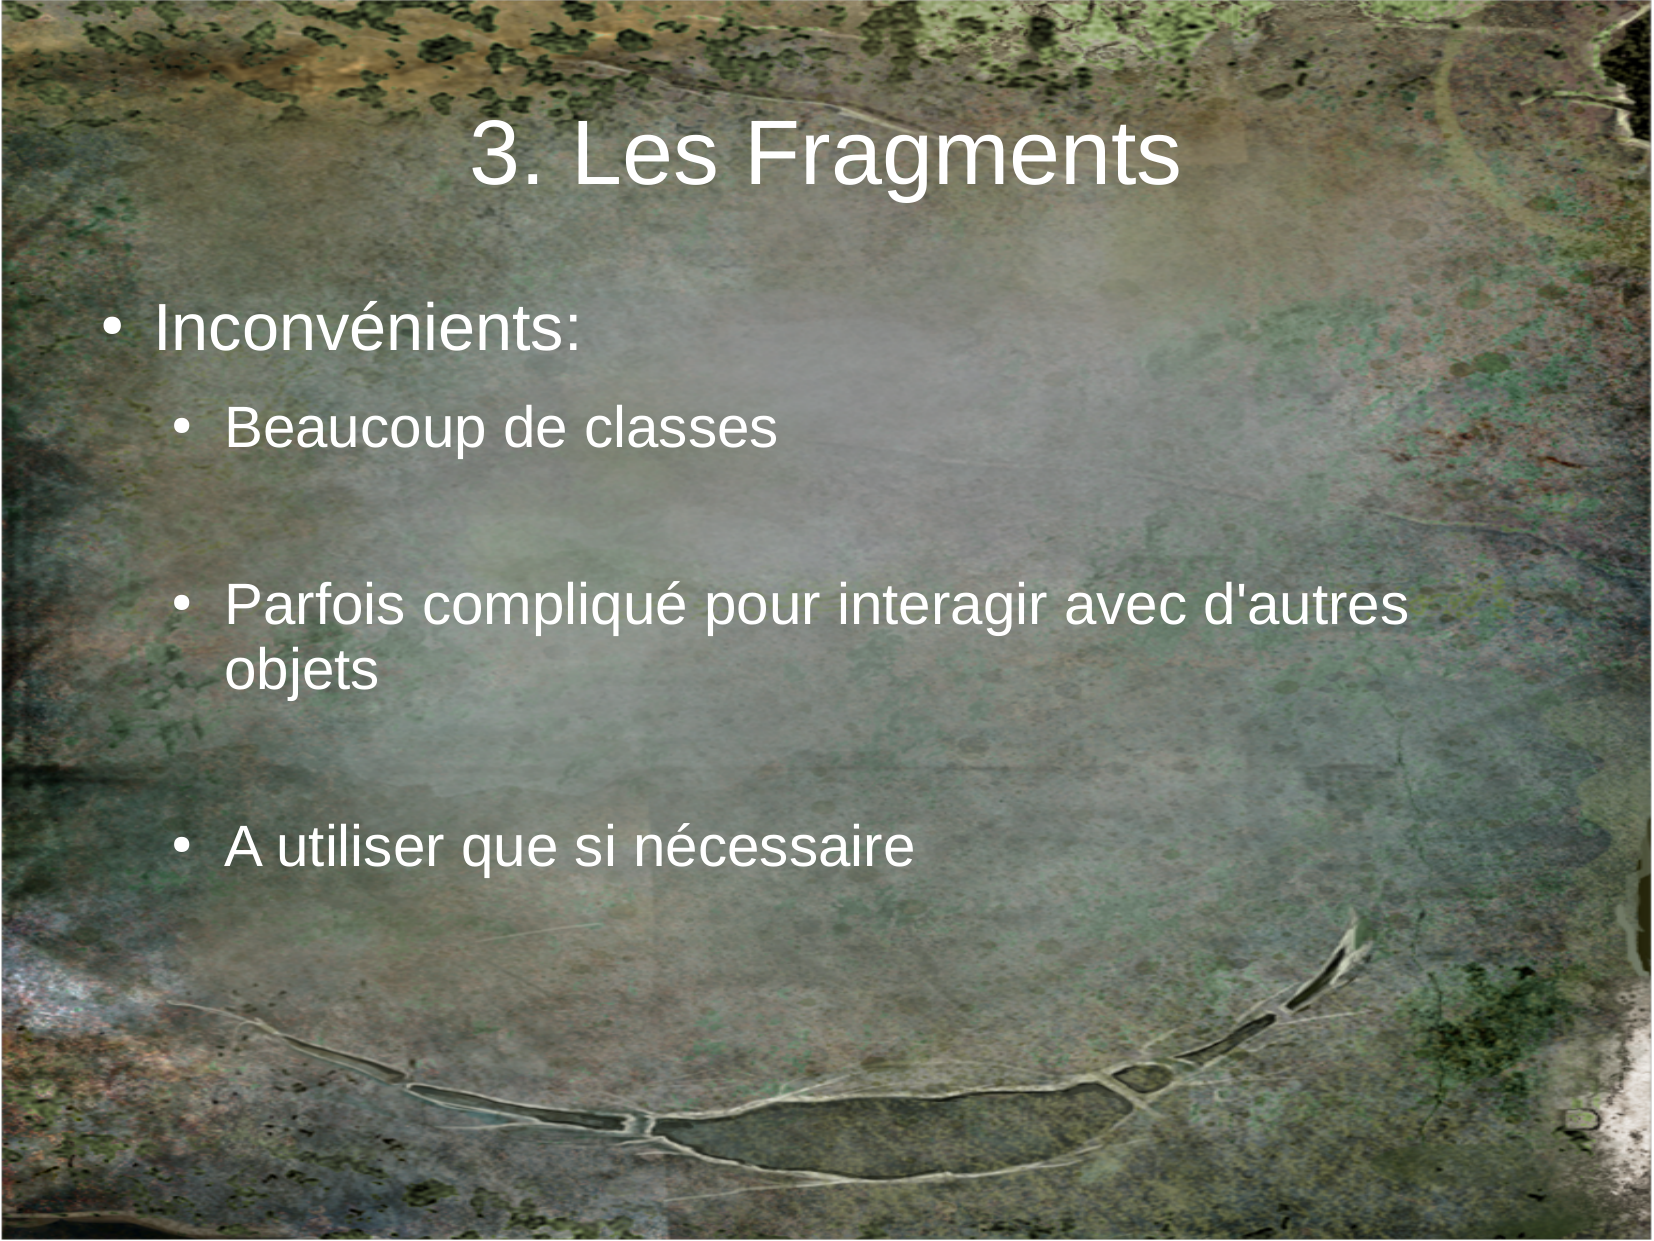

# 3. Les Fragments
Inconvénients:
Beaucoup de classes
Parfois compliqué pour interagir avec d'autres objets
A utiliser que si nécessaire